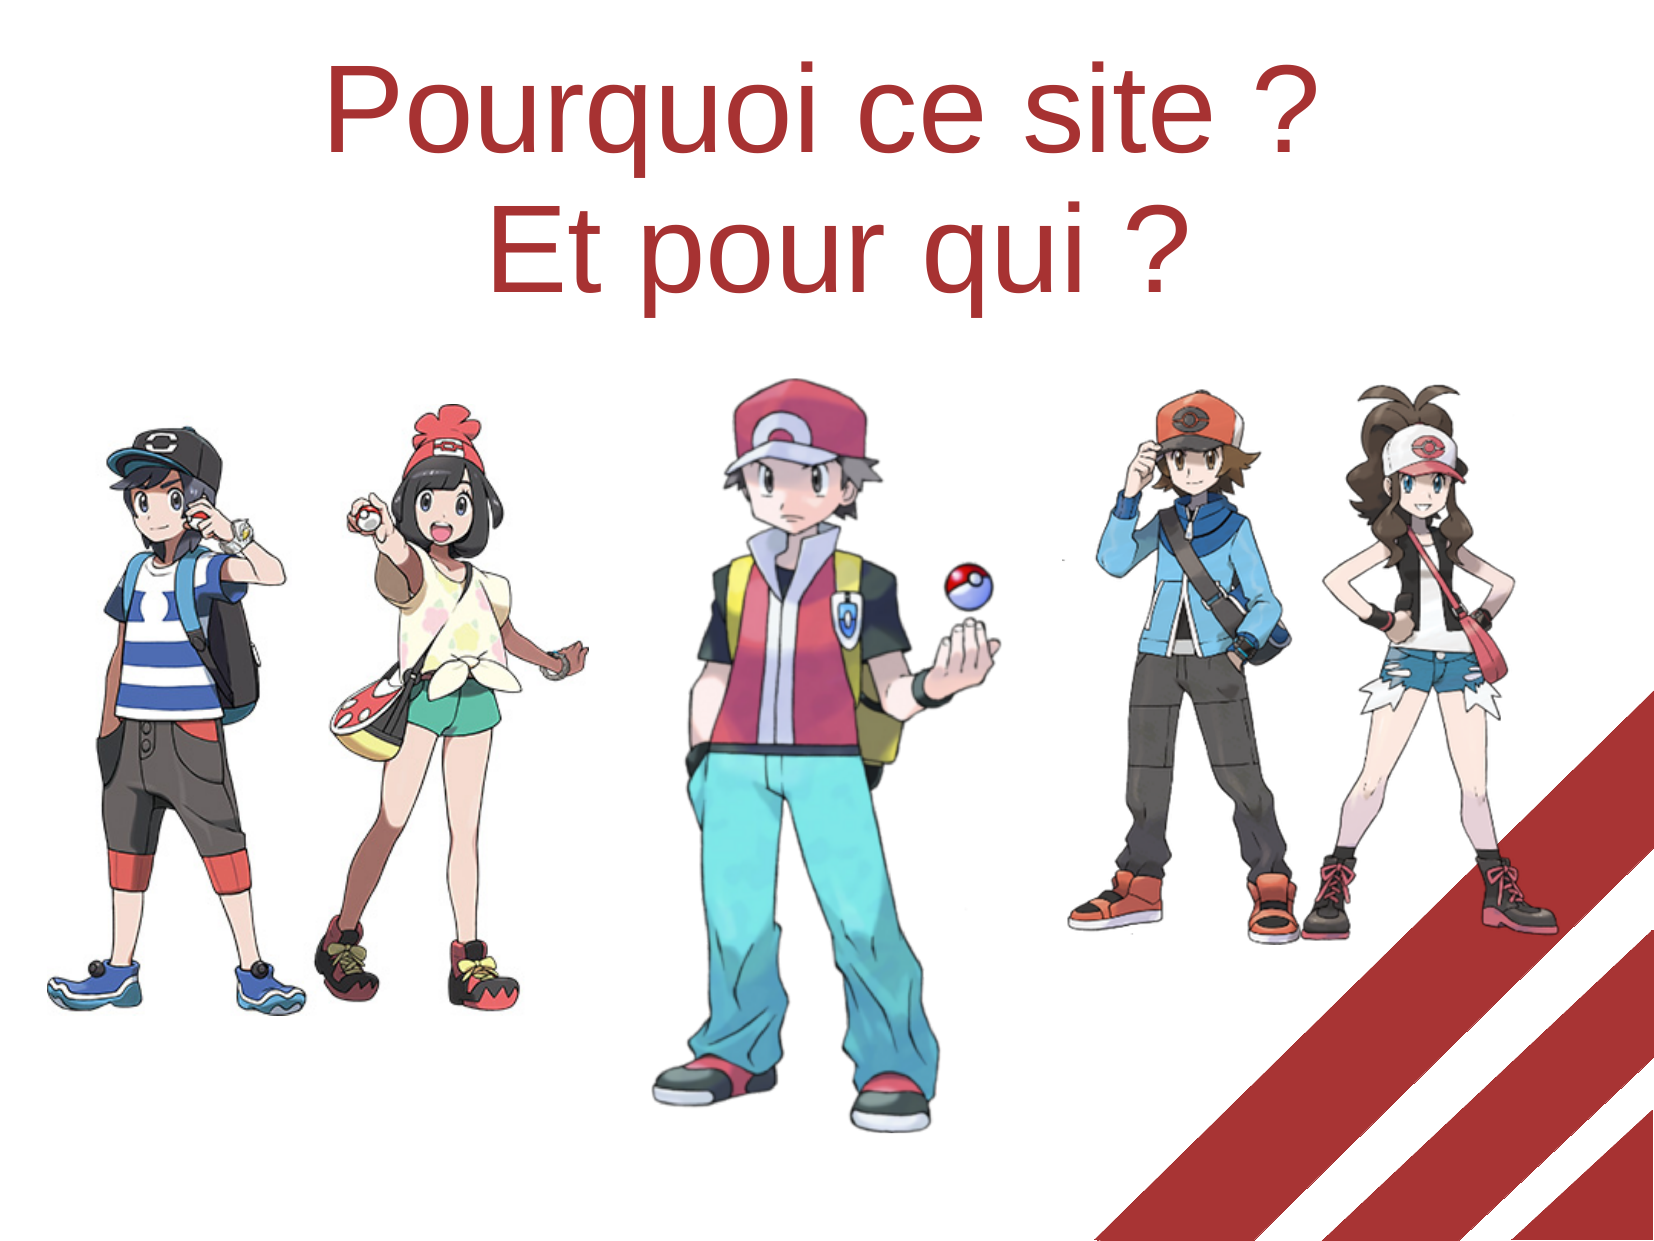

# Pourquoi ce site ? Et pour qui ?